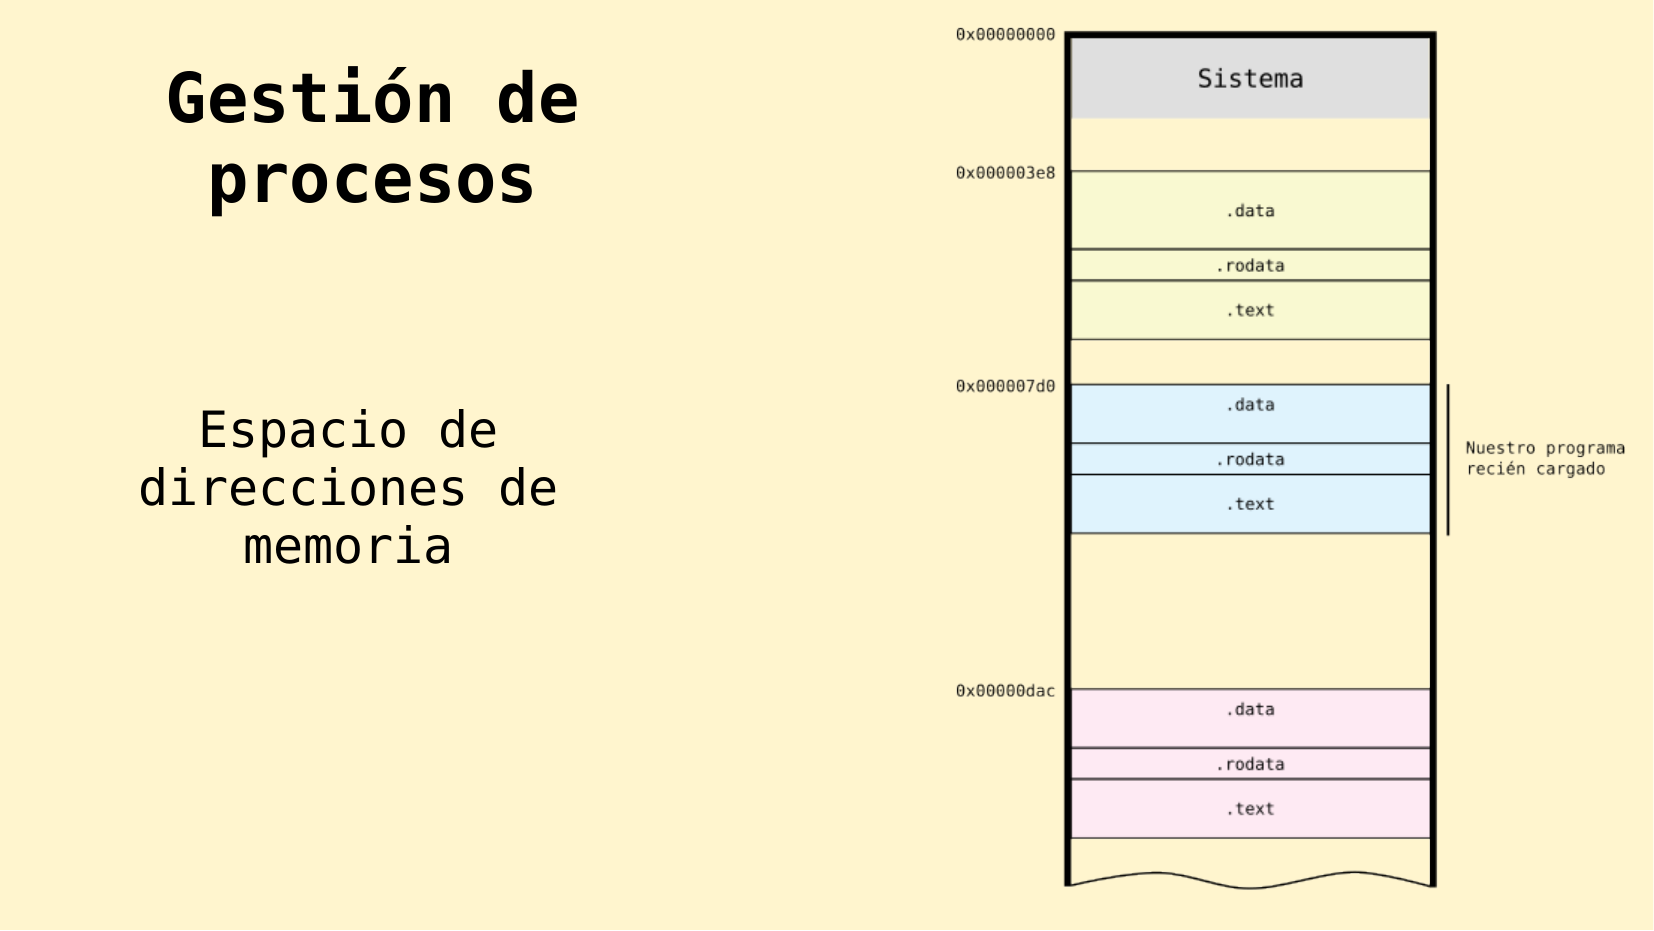

# Gestión de procesos
Espacio de direcciones de memoria